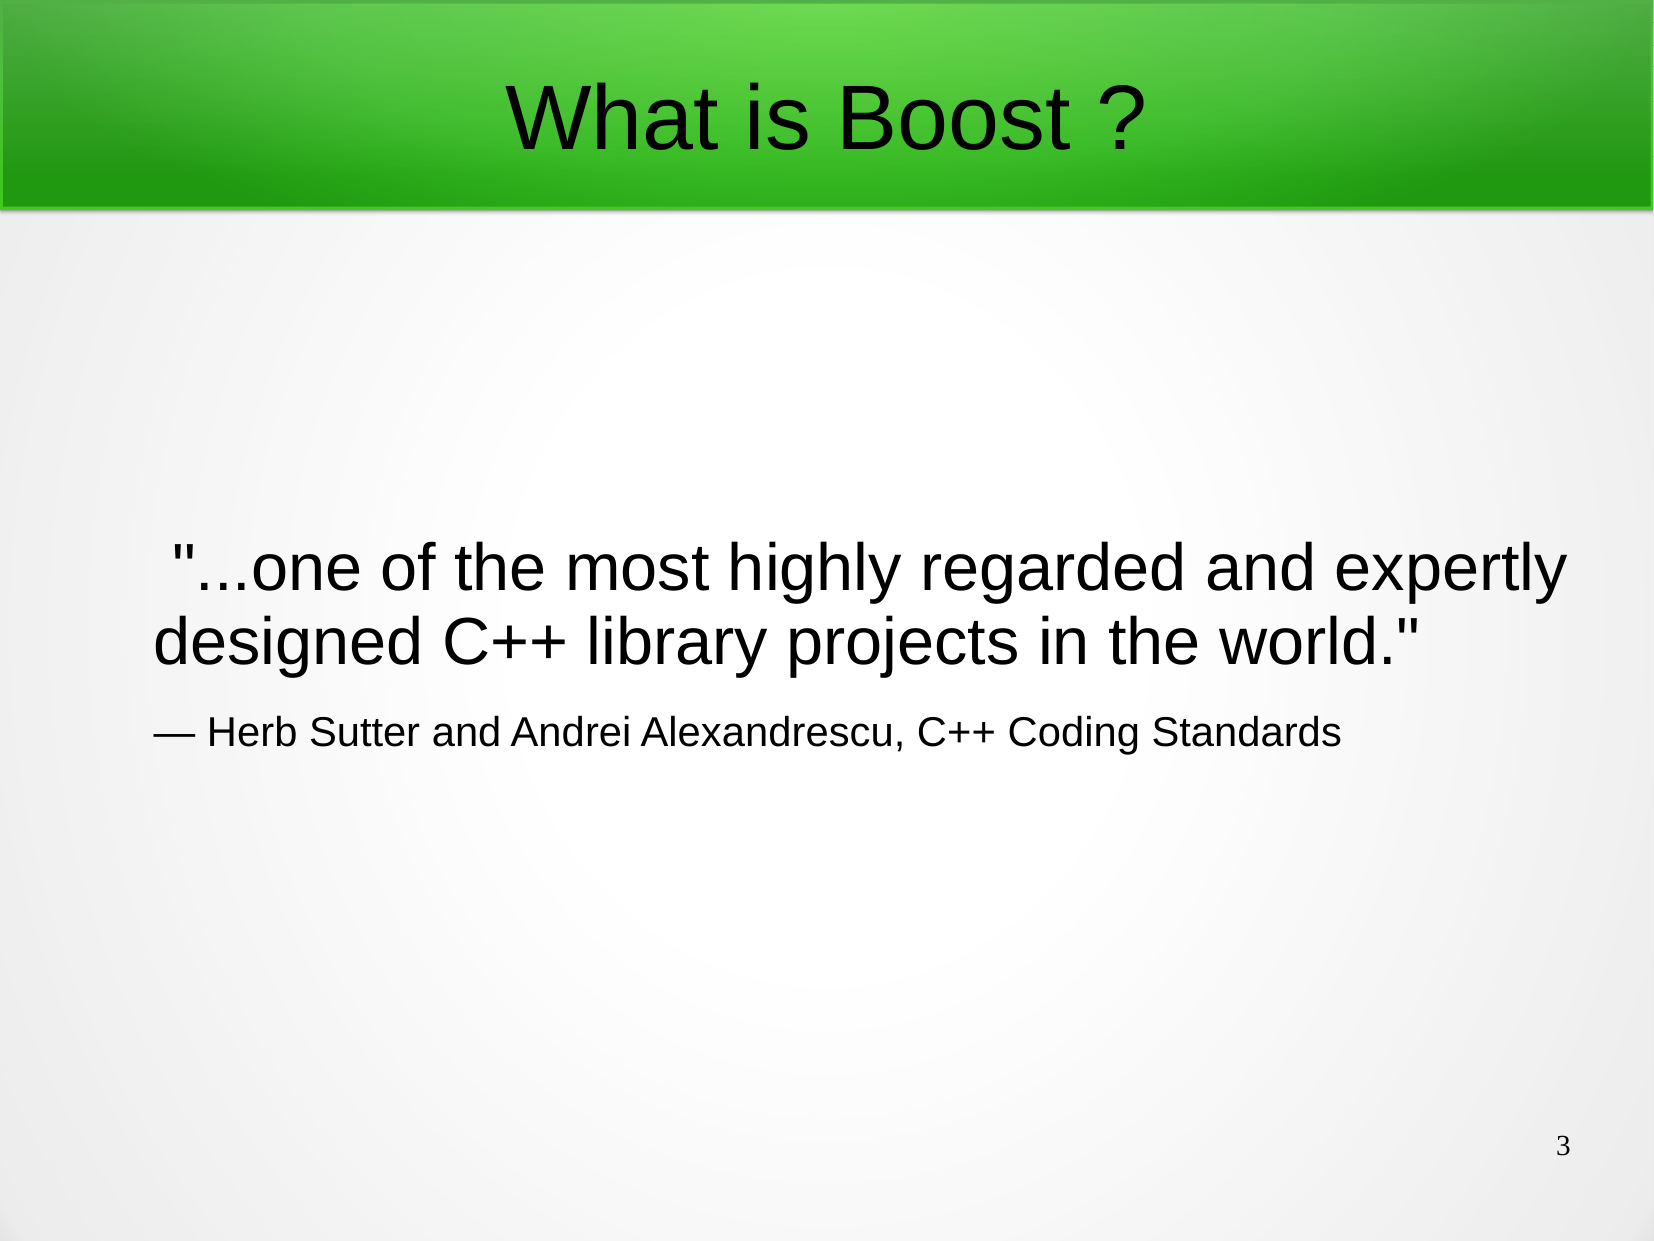

# What is Boost ?
 "...one of the most highly regarded and expertly designed C++ library projects in the world."
— Herb Sutter and Andrei Alexandrescu, C++ Coding Standards
3